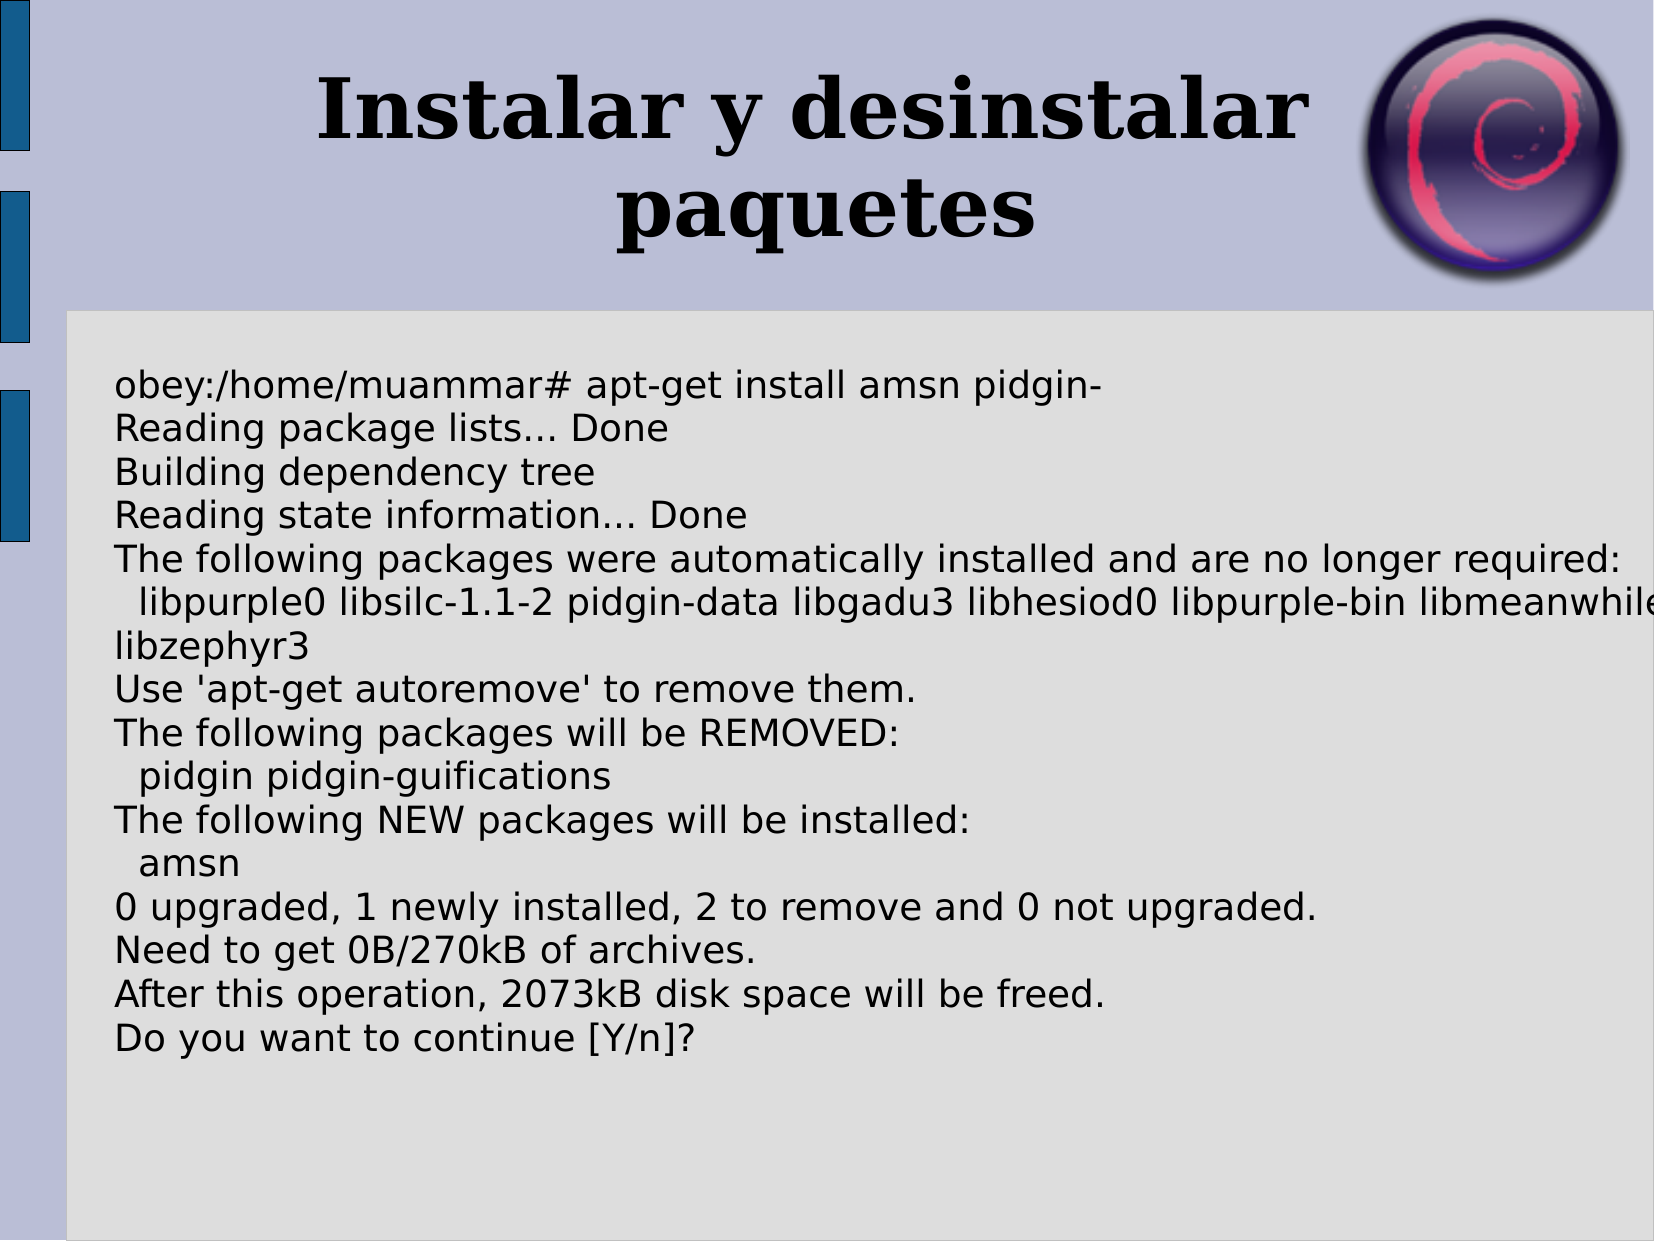

Instalar y desinstalar
paquetes
obey:/home/muammar# apt-get install amsn pidgin-
Reading package lists... Done
Building dependency tree
Reading state information... Done
The following packages were automatically installed and are no longer required:
 libpurple0 libsilc-1.1-2 pidgin-data libgadu3 libhesiod0 libpurple-bin libmeanwhile1 libzephyr3
Use 'apt-get autoremove' to remove them.
The following packages will be REMOVED:
 pidgin pidgin-guifications
The following NEW packages will be installed:
 amsn
0 upgraded, 1 newly installed, 2 to remove and 0 not upgraded.
Need to get 0B/270kB of archives.
After this operation, 2073kB disk space will be freed.
Do you want to continue [Y/n]?